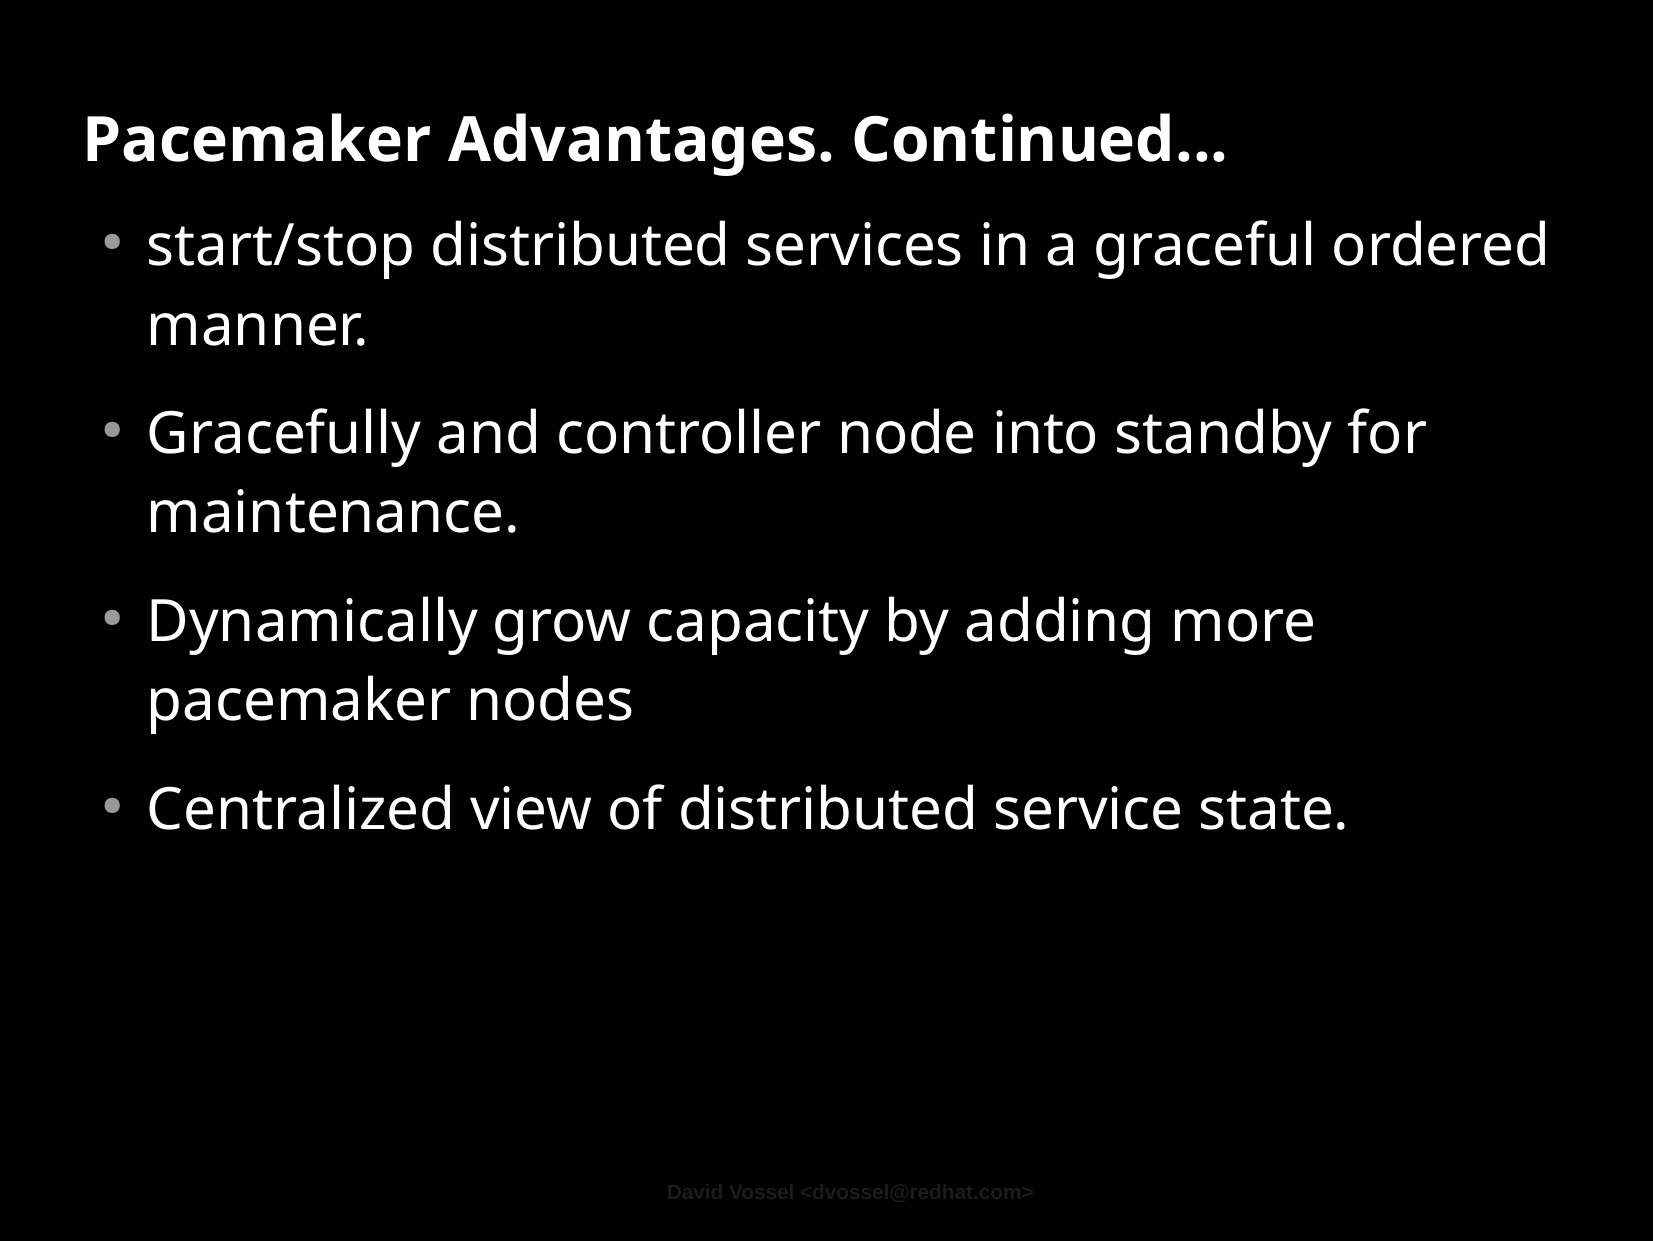

# Pacemaker Advantages. Continued...
start/stop distributed services in a graceful ordered manner.
Gracefully and controller node into standby for maintenance.
Dynamically grow capacity by adding more pacemaker nodes
Centralized view of distributed service state.